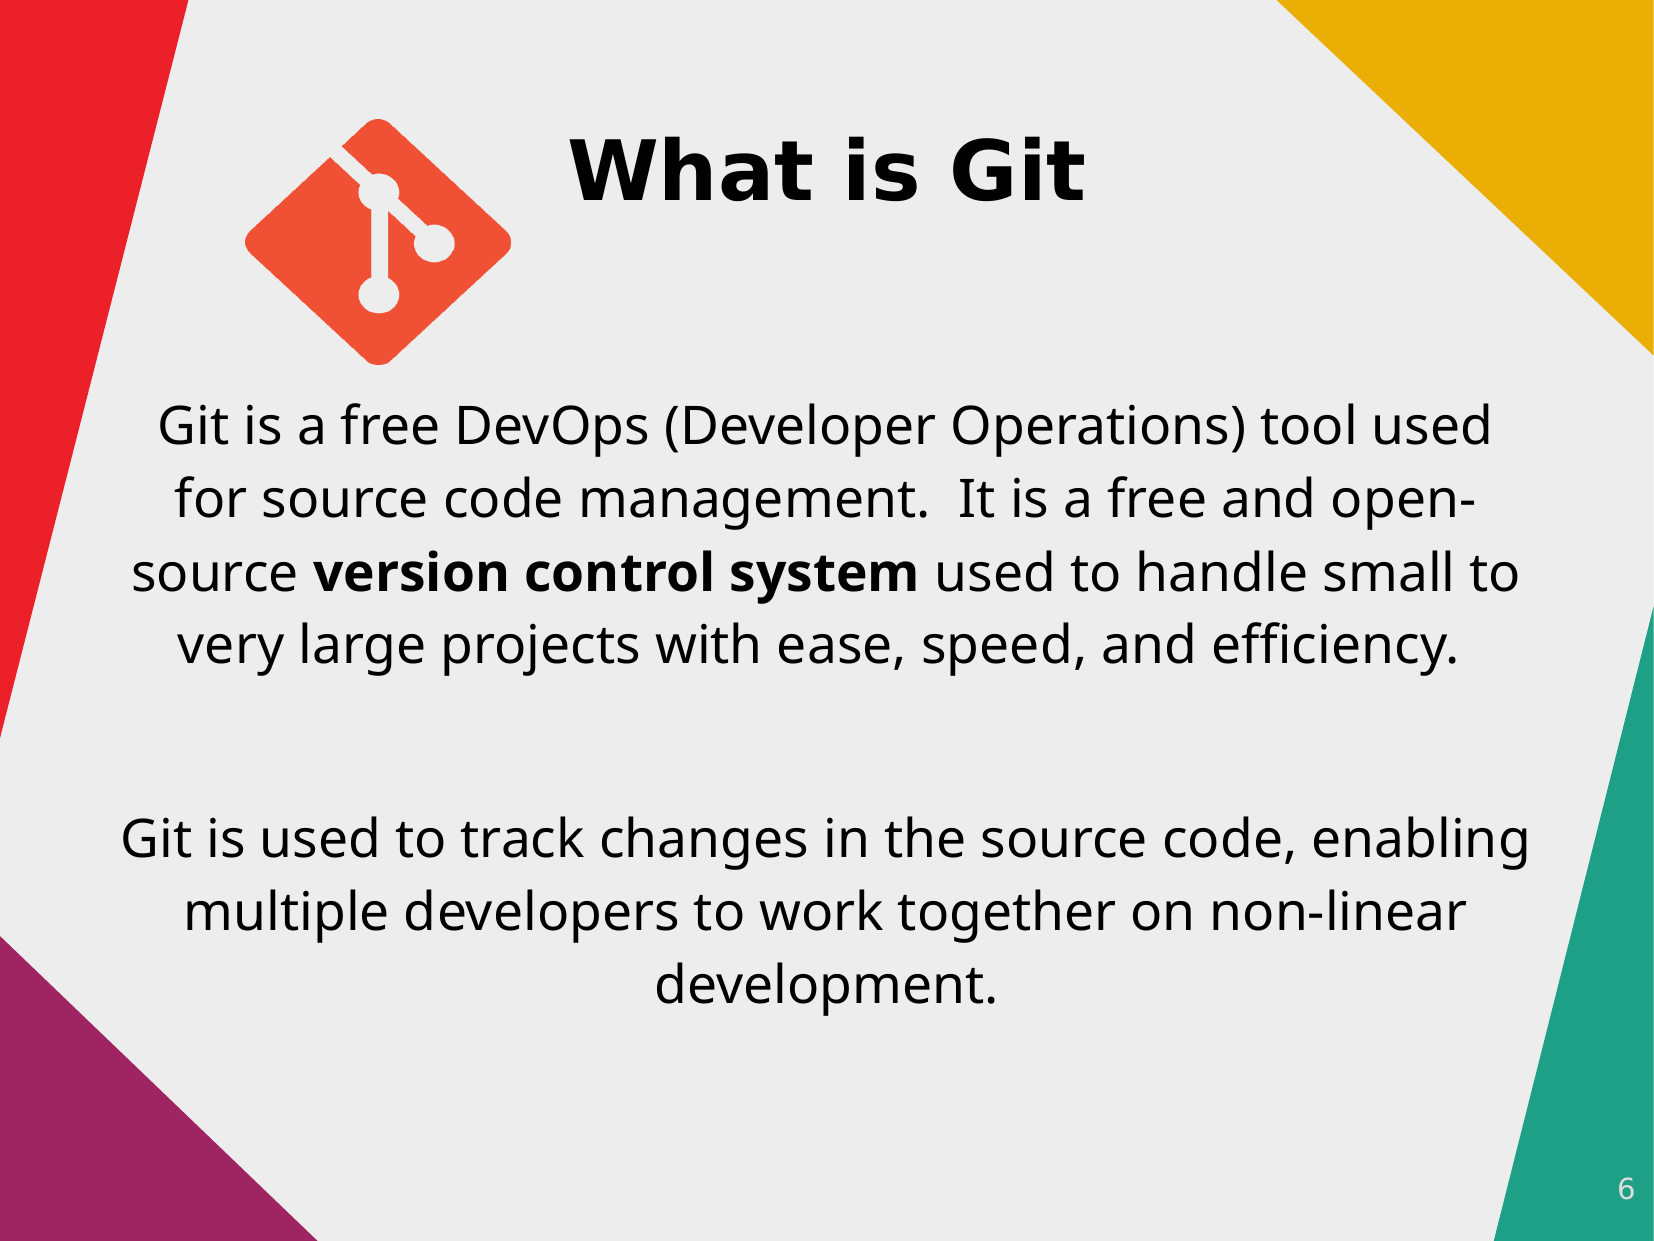

# What is Git
Git is a free DevOps (Developer Operations) tool used for source code management. It is a free and open-source version control system used to handle small to very large projects with ease, speed, and efficiency.
Git is used to track changes in the source code, enabling multiple developers to work together on non-linear development.
6